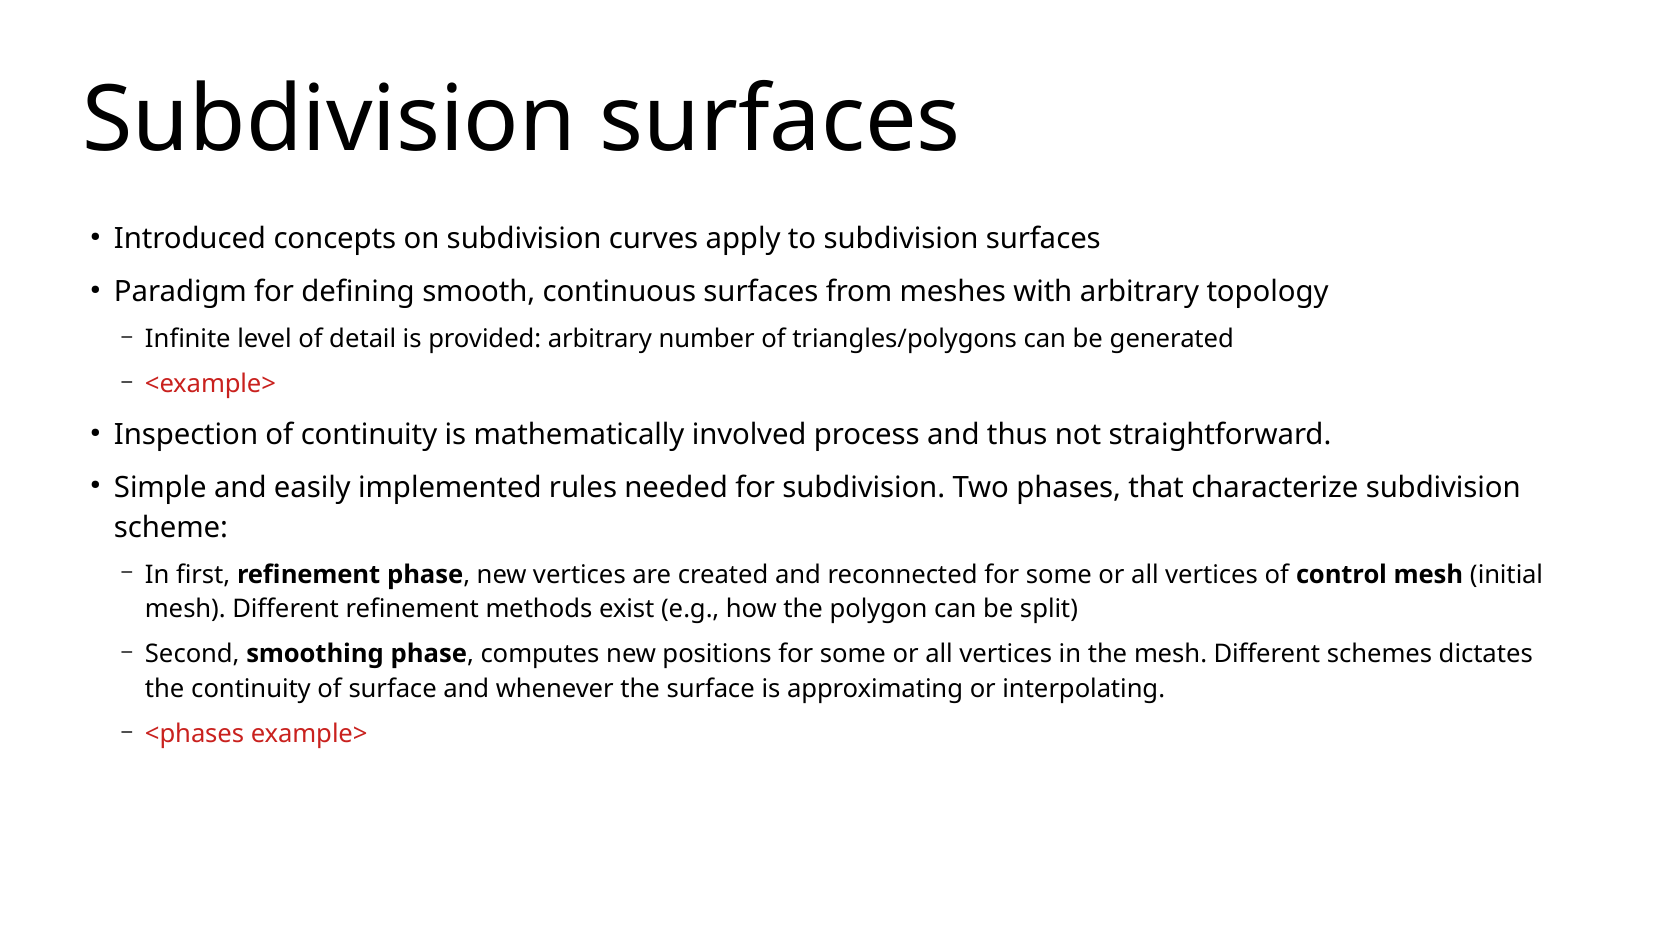

# Subdivision surfaces
Introduced concepts on subdivision curves apply to subdivision surfaces
Paradigm for defining smooth, continuous surfaces from meshes with arbitrary topology
Infinite level of detail is provided: arbitrary number of triangles/polygons can be generated
<example>
Inspection of continuity is mathematically involved process and thus not straightforward.
Simple and easily implemented rules needed for subdivision. Two phases, that characterize subdivision scheme:
In first, refinement phase, new vertices are created and reconnected for some or all vertices of control mesh (initial mesh). Different refinement methods exist (e.g., how the polygon can be split)
Second, smoothing phase, computes new positions for some or all vertices in the mesh. Different schemes dictates the continuity of surface and whenever the surface is approximating or interpolating.
<phases example>